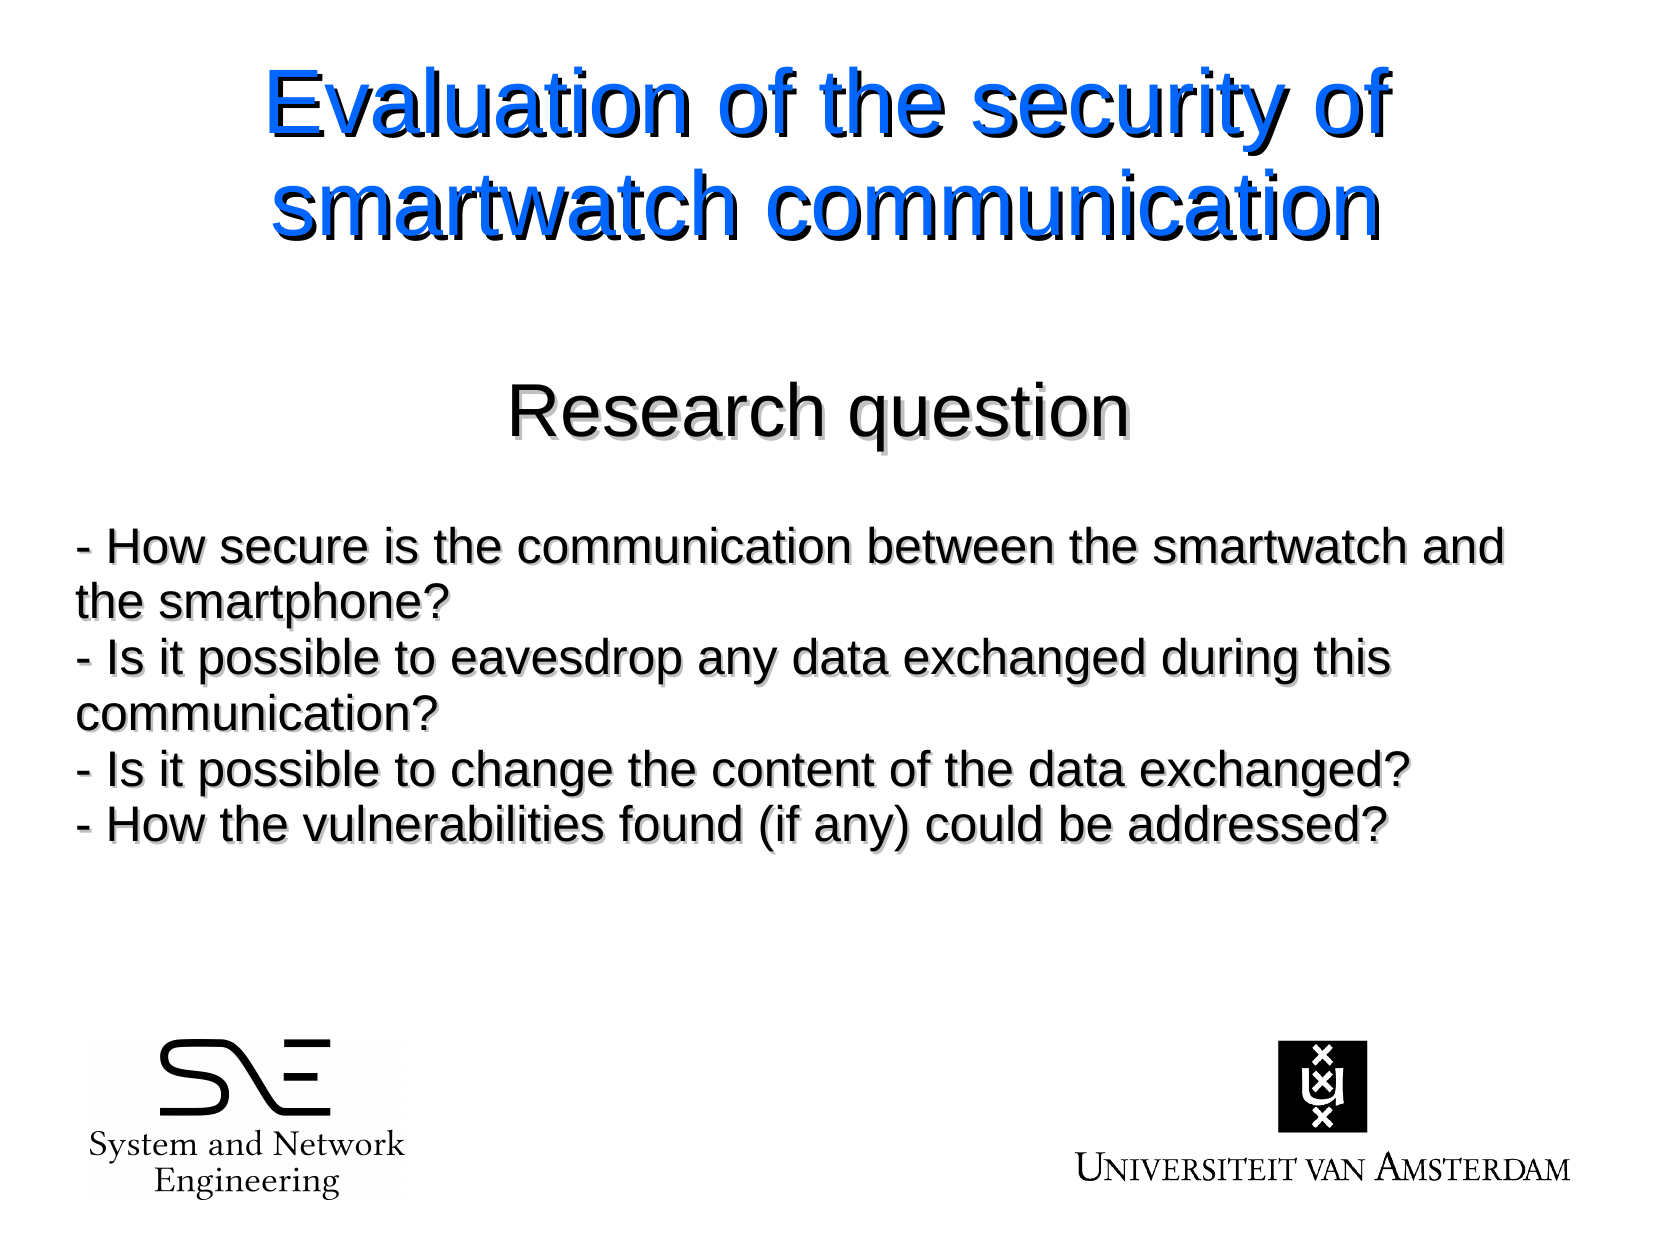

# Evaluation of the security of smartwatch communication
Research question
- How secure is the communication between the smartwatch and the smartphone?
- Is it possible to eavesdrop any data exchanged during this communication?
- Is it possible to change the content of the data exchanged?
- How the vulnerabilities found (if any) could be addressed?